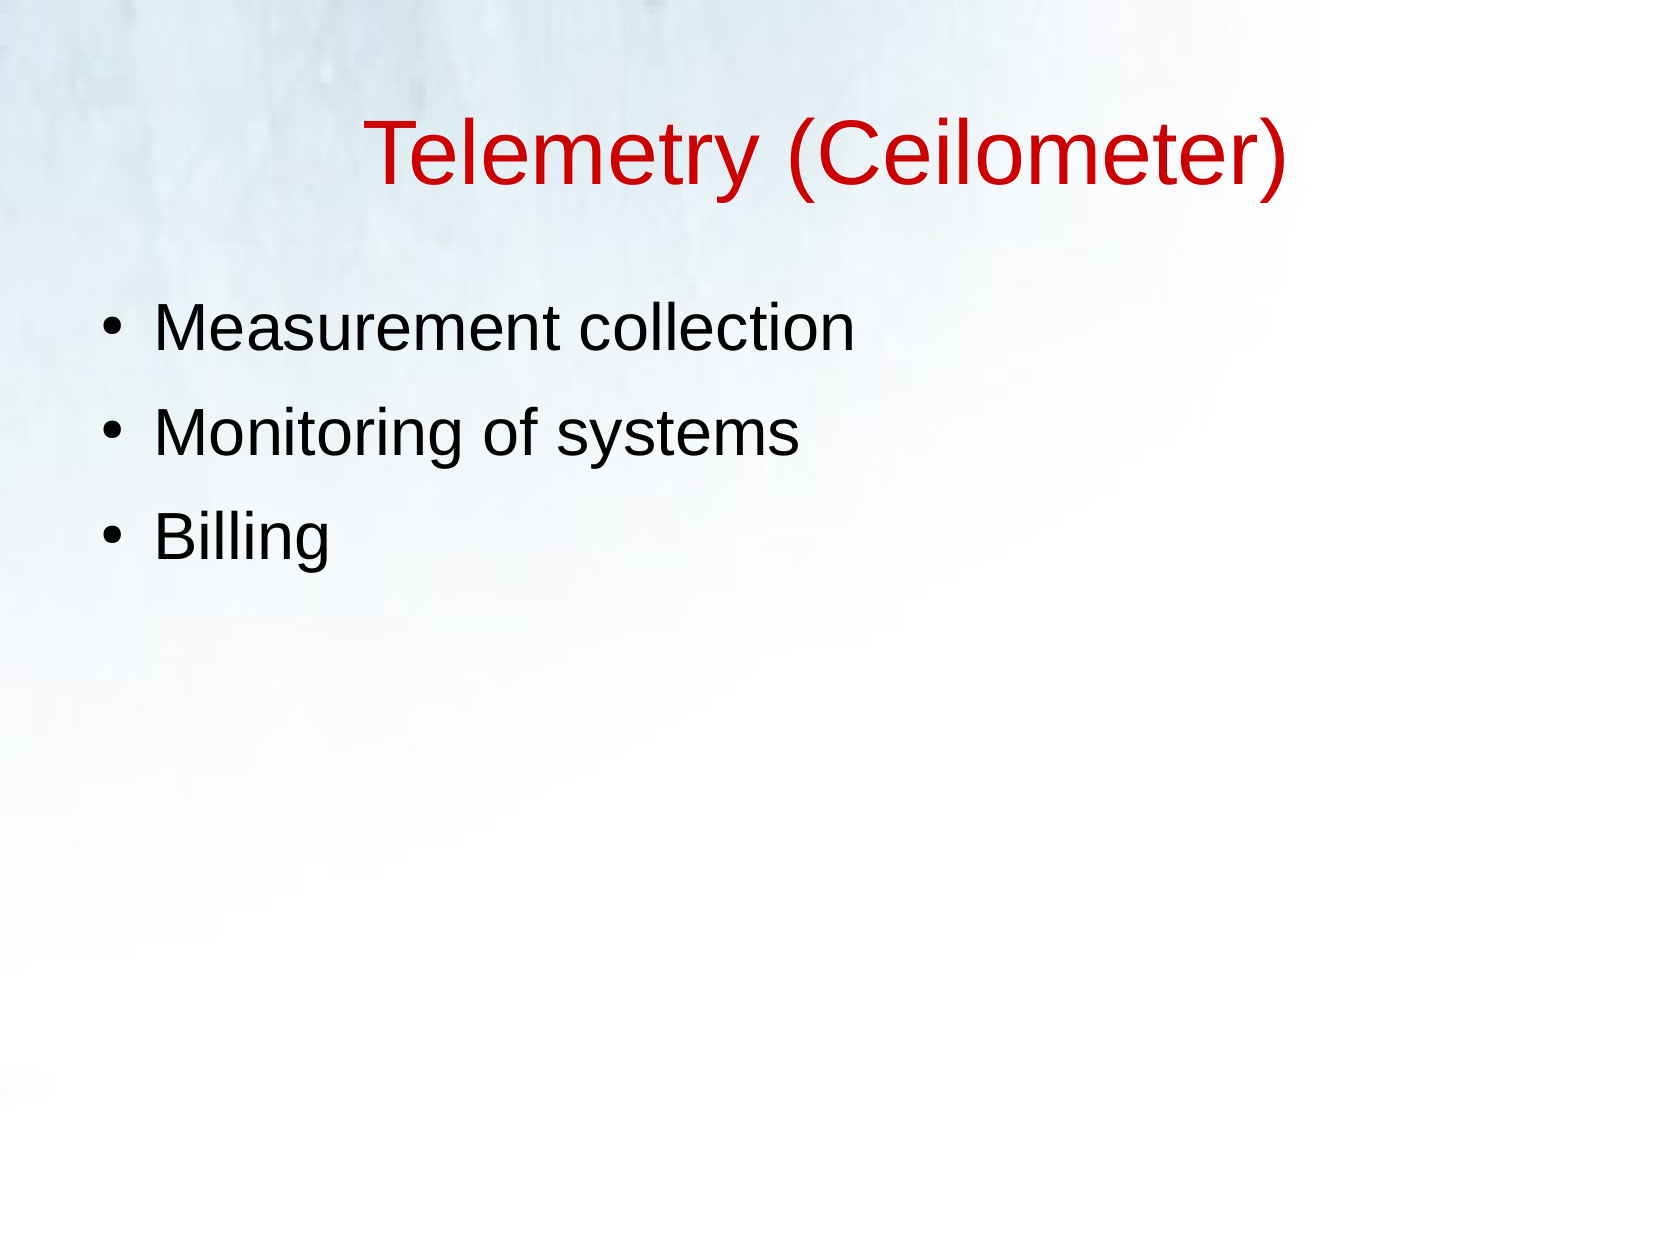

# Telemetry (Ceilometer)
Measurement collection
Monitoring of systems
Billing